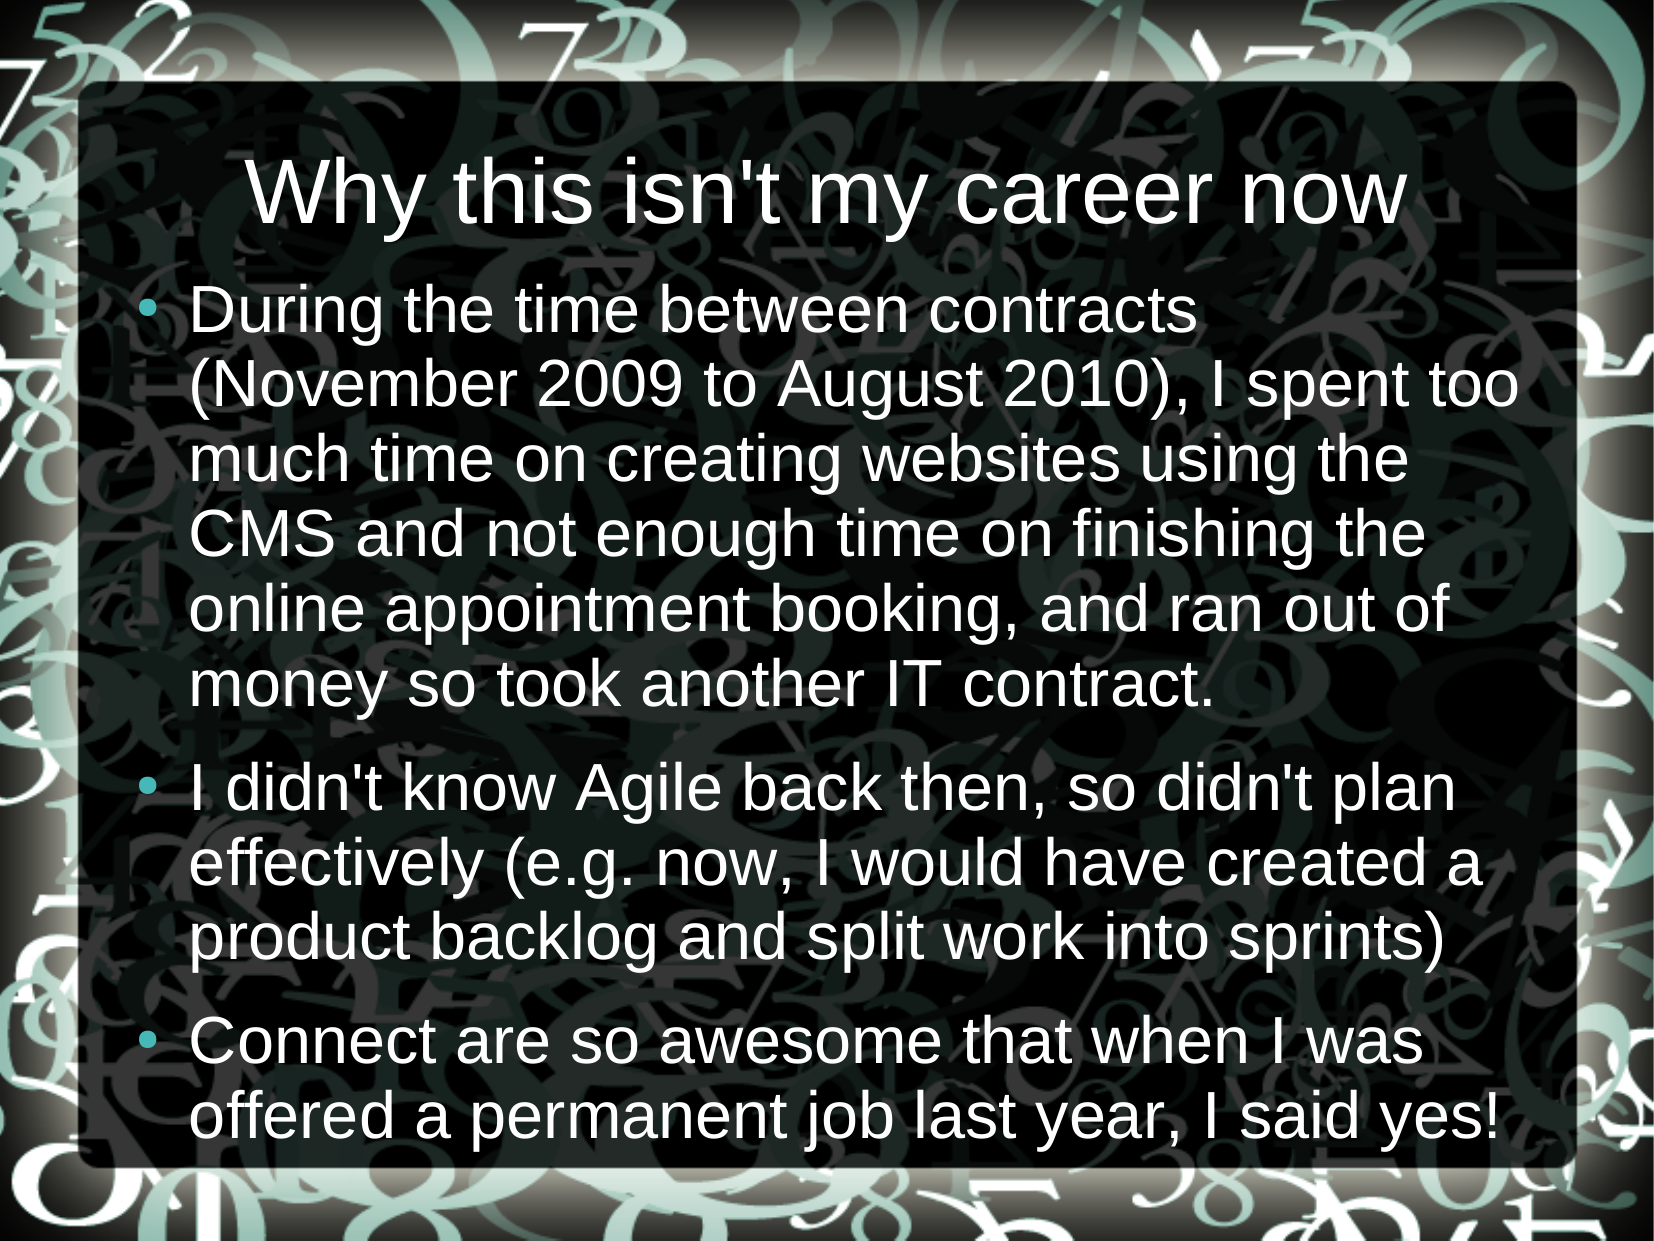

# Why this isn't my career now
During the time between contracts (November 2009 to August 2010), I spent too much time on creating websites using the CMS and not enough time on finishing the online appointment booking, and ran out of money so took another IT contract.
I didn't know Agile back then, so didn't plan effectively (e.g. now, I would have created a product backlog and split work into sprints)
Connect are so awesome that when I was offered a permanent job last year, I said yes!